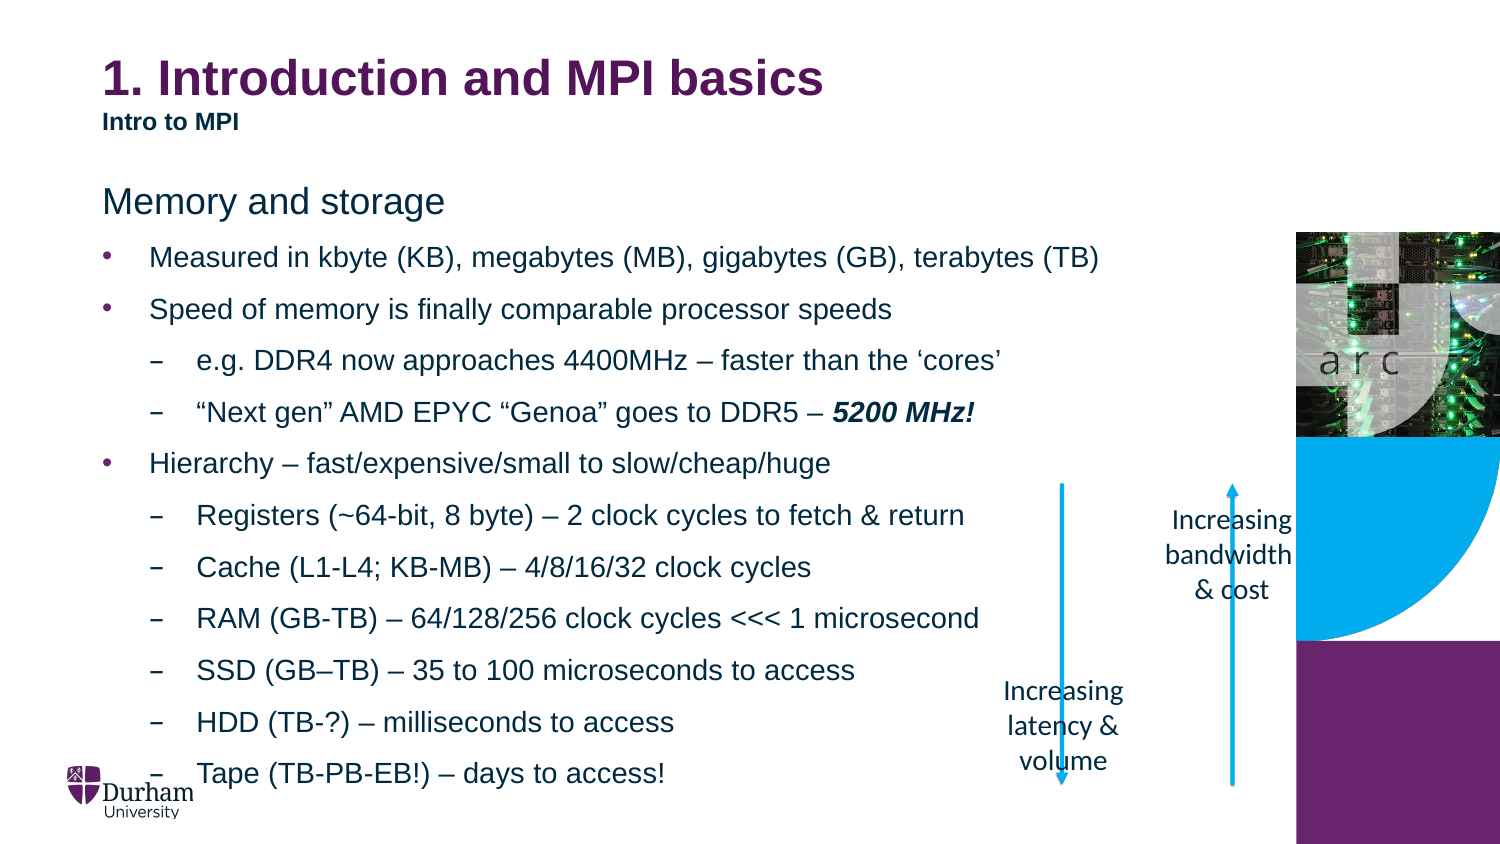

# 1. Introduction and MPI basics Intro to MPI
Memory and storage
Measured in kbyte (KB), megabytes (MB), gigabytes (GB), terabytes (TB)
Speed of memory is finally comparable processor speeds
e.g. DDR4 now approaches 4400MHz – faster than the ‘cores’
“Next gen” AMD EPYC “Genoa” goes to DDR5 – 5200 MHz!
Hierarchy – fast/expensive/small to slow/cheap/huge
Registers (~64-bit, 8 byte) – 2 clock cycles to fetch & return
Cache (L1-L4; KB-MB) – 4/8/16/32 clock cycles
RAM (GB-TB) – 64/128/256 clock cycles <<< 1 microsecond
SSD (GB–TB) – 35 to 100 microseconds to access
HDD (TB-?) – milliseconds to access
Tape (TB-PB-EB!) – days to access!
Increasing
bandwidth
& cost
Increasing
latency &
volume